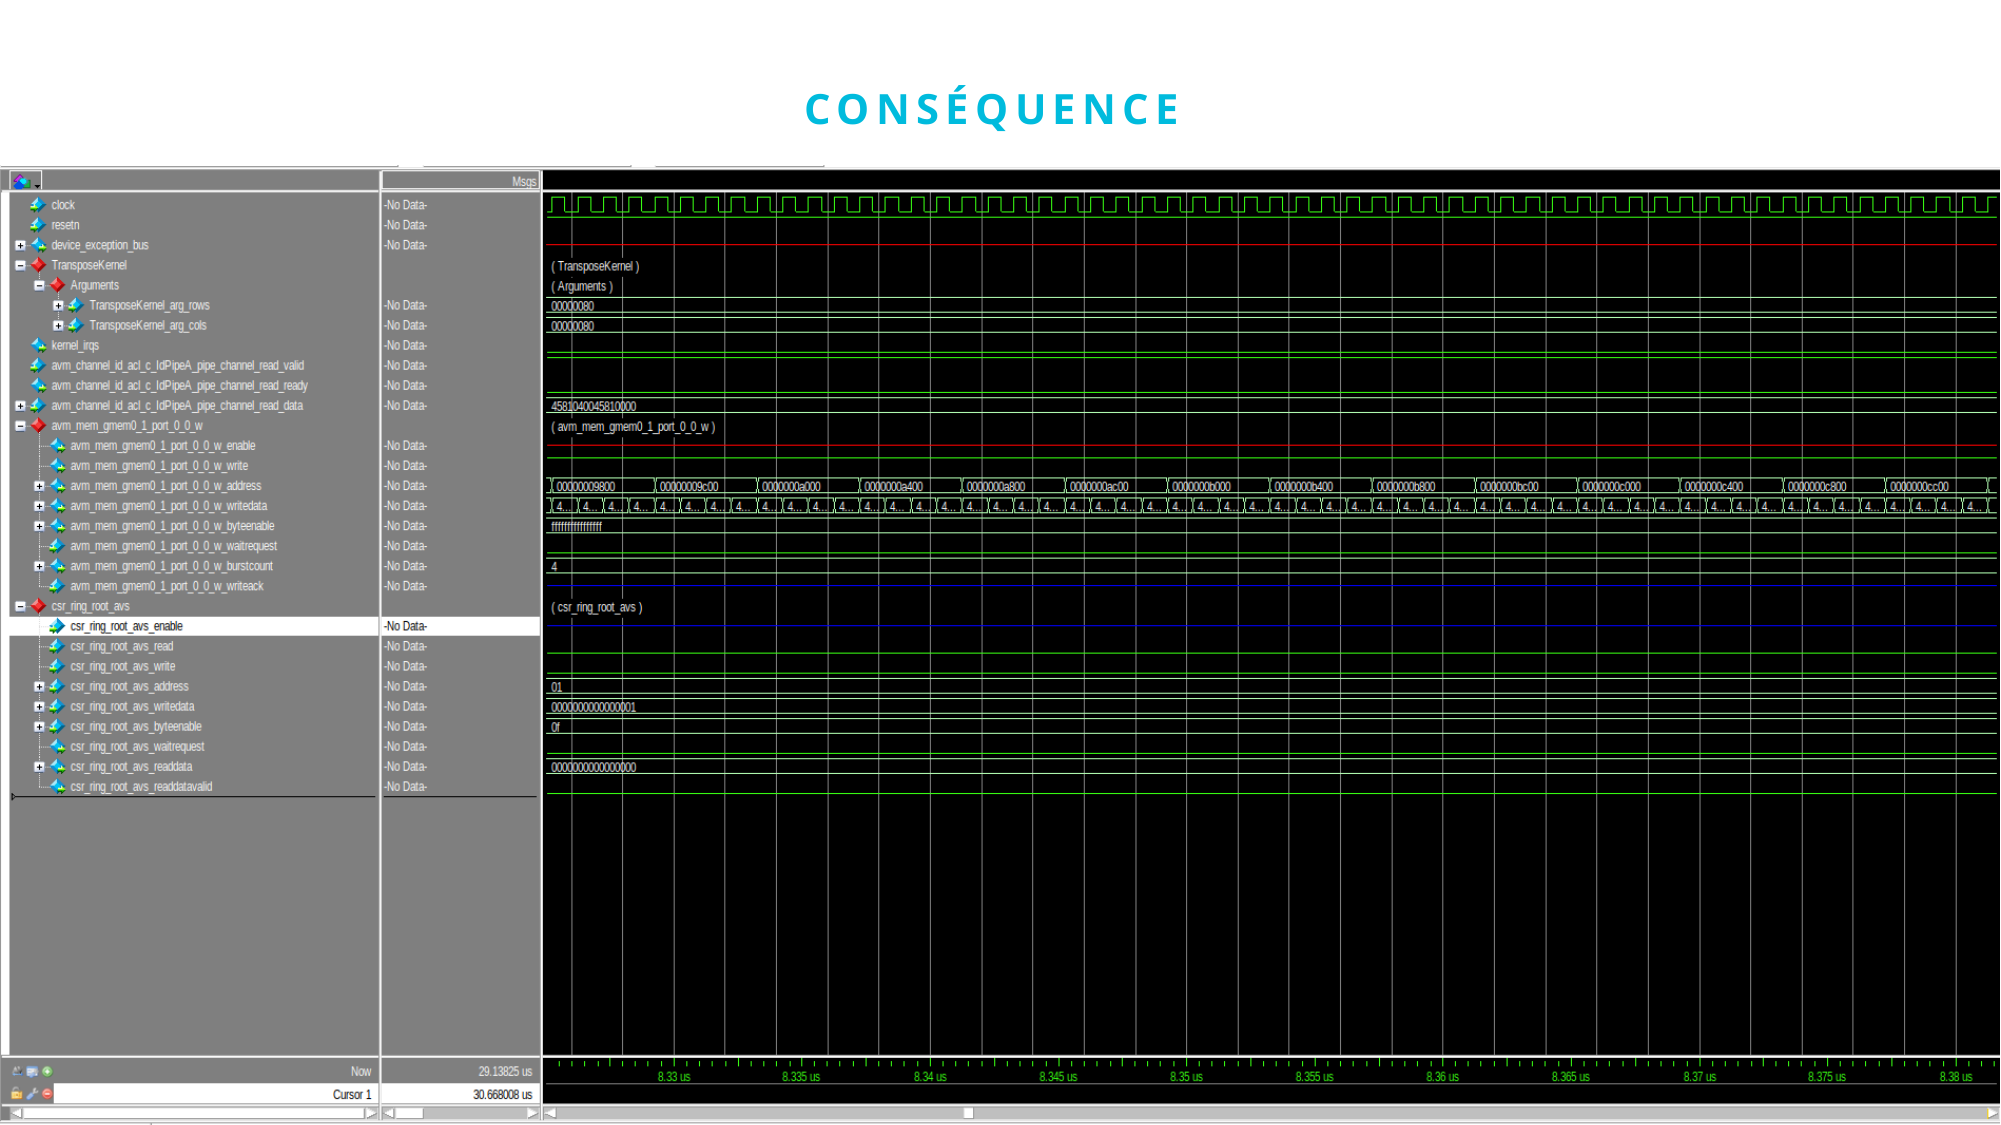

# Conséquence
Cliquez ici pour modifier le texte